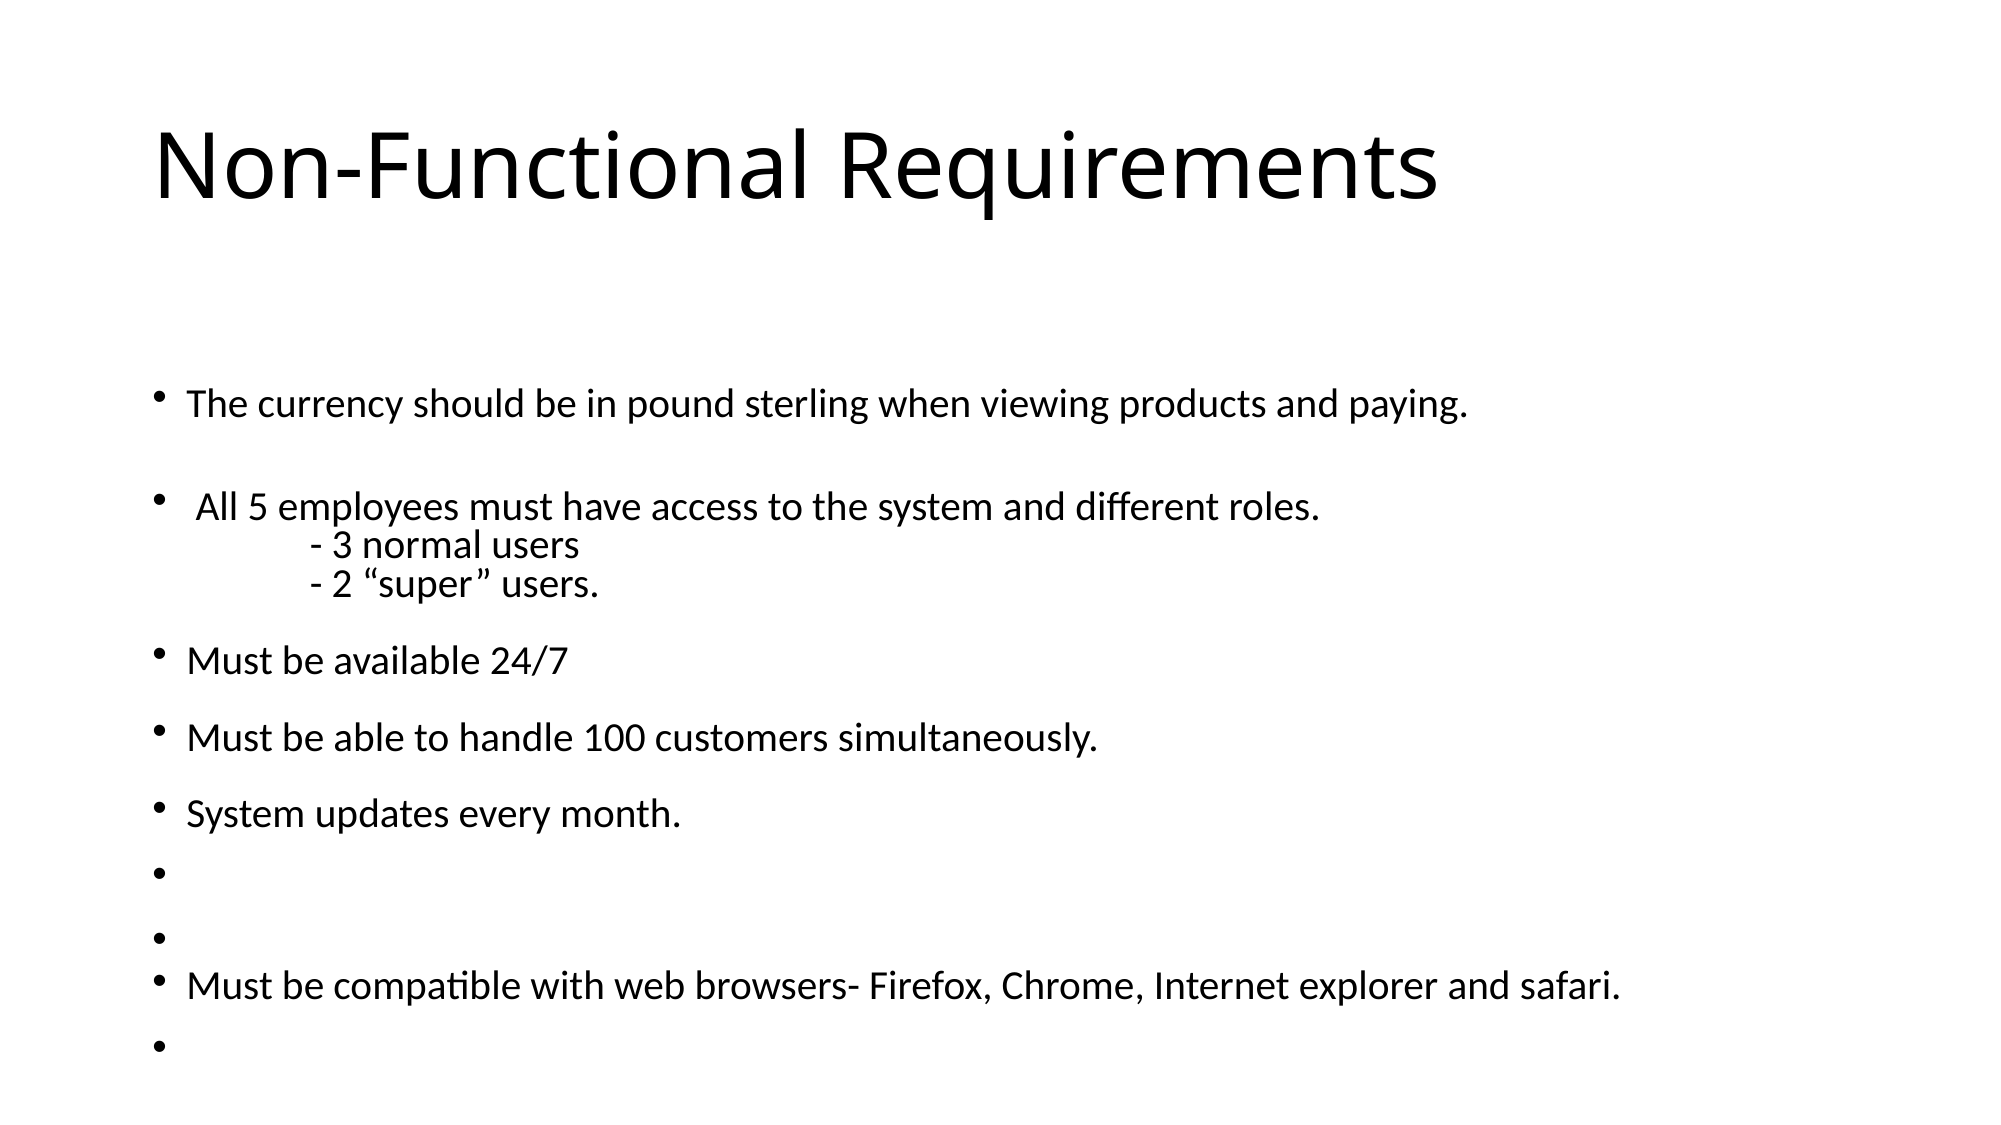

# Non-Functional Requirements
The currency should be in pound sterling when viewing products and paying.
 All 5 employees must have access to the system and different roles.
 - 3 normal users
 - 2 “super” users.
Must be available 24/7
Must be able to handle 100 customers simultaneously.
System updates every month.
Must be compatible with web browsers- Firefox, Chrome, Internet explorer and safari.